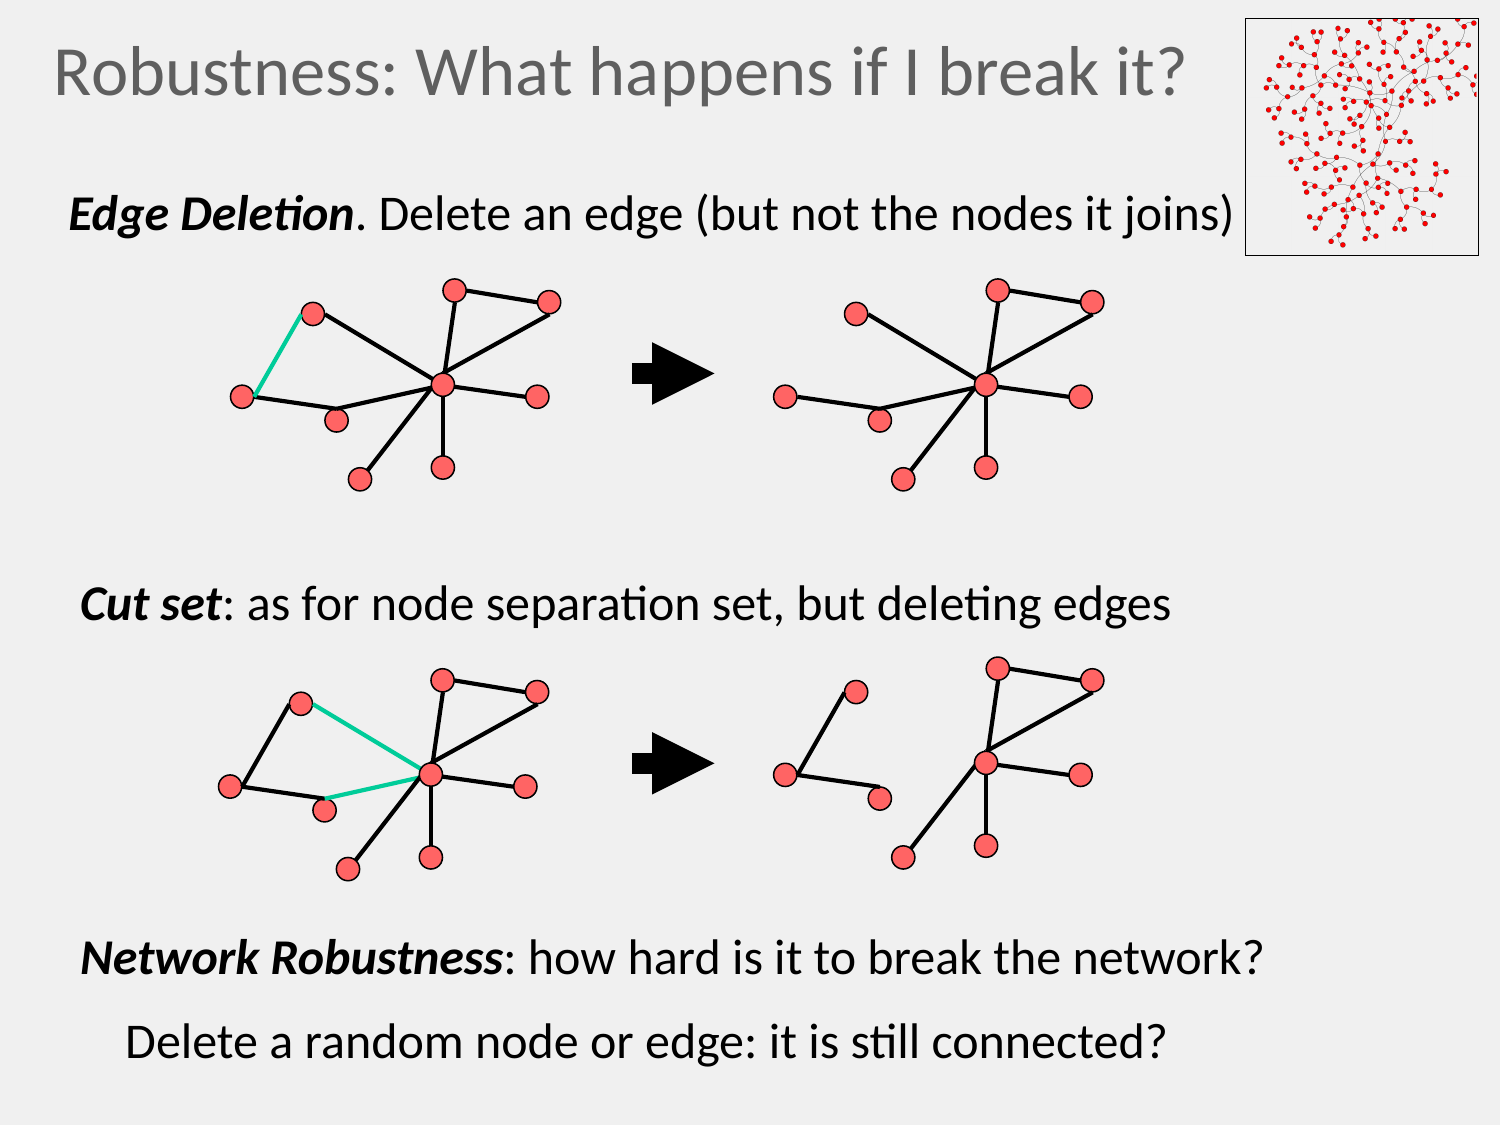

Robustness: What happens if I break it?
Edge Deletion. Delete an edge (but not the nodes it joins)
Cut set: as for node separation set, but deleting edges
Network Robustness: how hard is it to break the network?
 Delete a random node or edge: it is still connected?